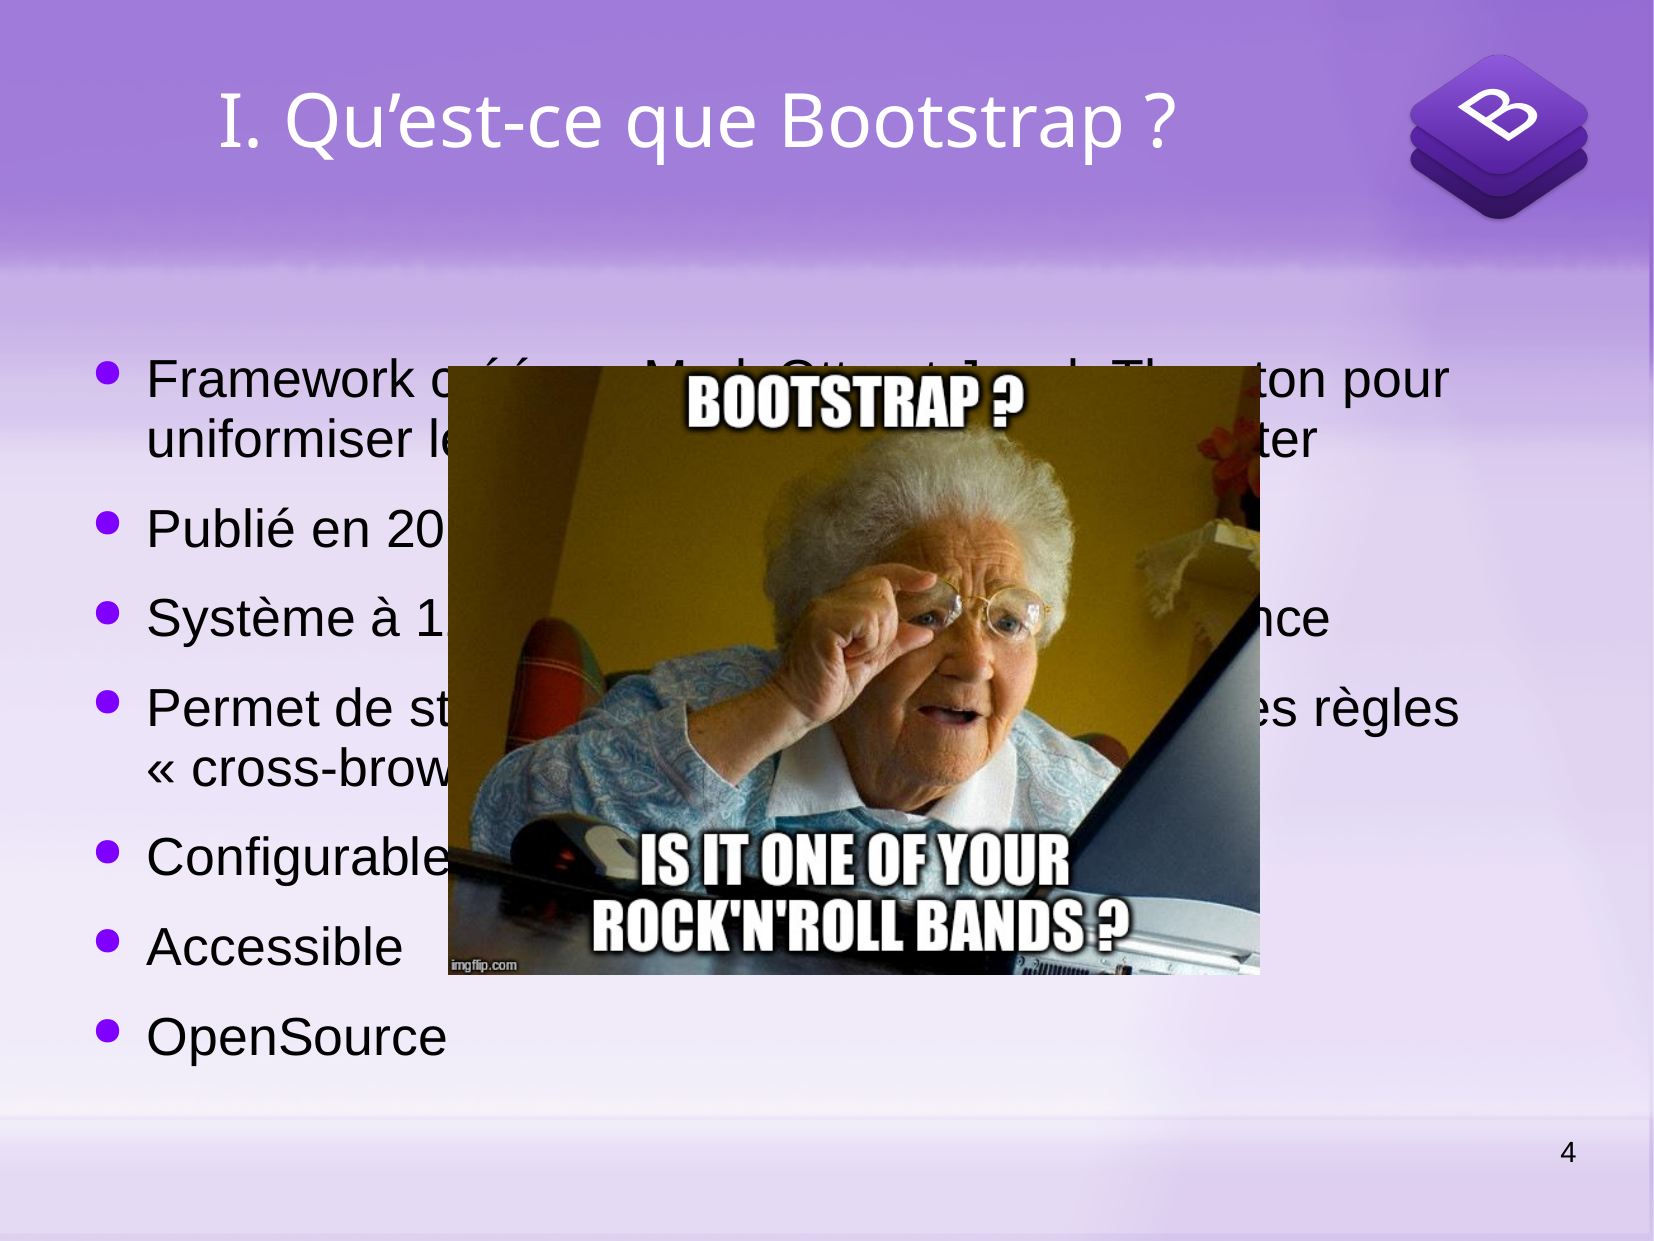

# I. Qu’est-ce que Bootstrap ?
Framework créé par Mark Otto et Jacob Thornton pour uniformiser les pages web présentées par Twitter
Publié en 2011
Système à 12 colonnes est devenu une référence
Permet de standardiser le style en imposant des règles « cross-browser »
Configurable
Accessible
OpenSource
4